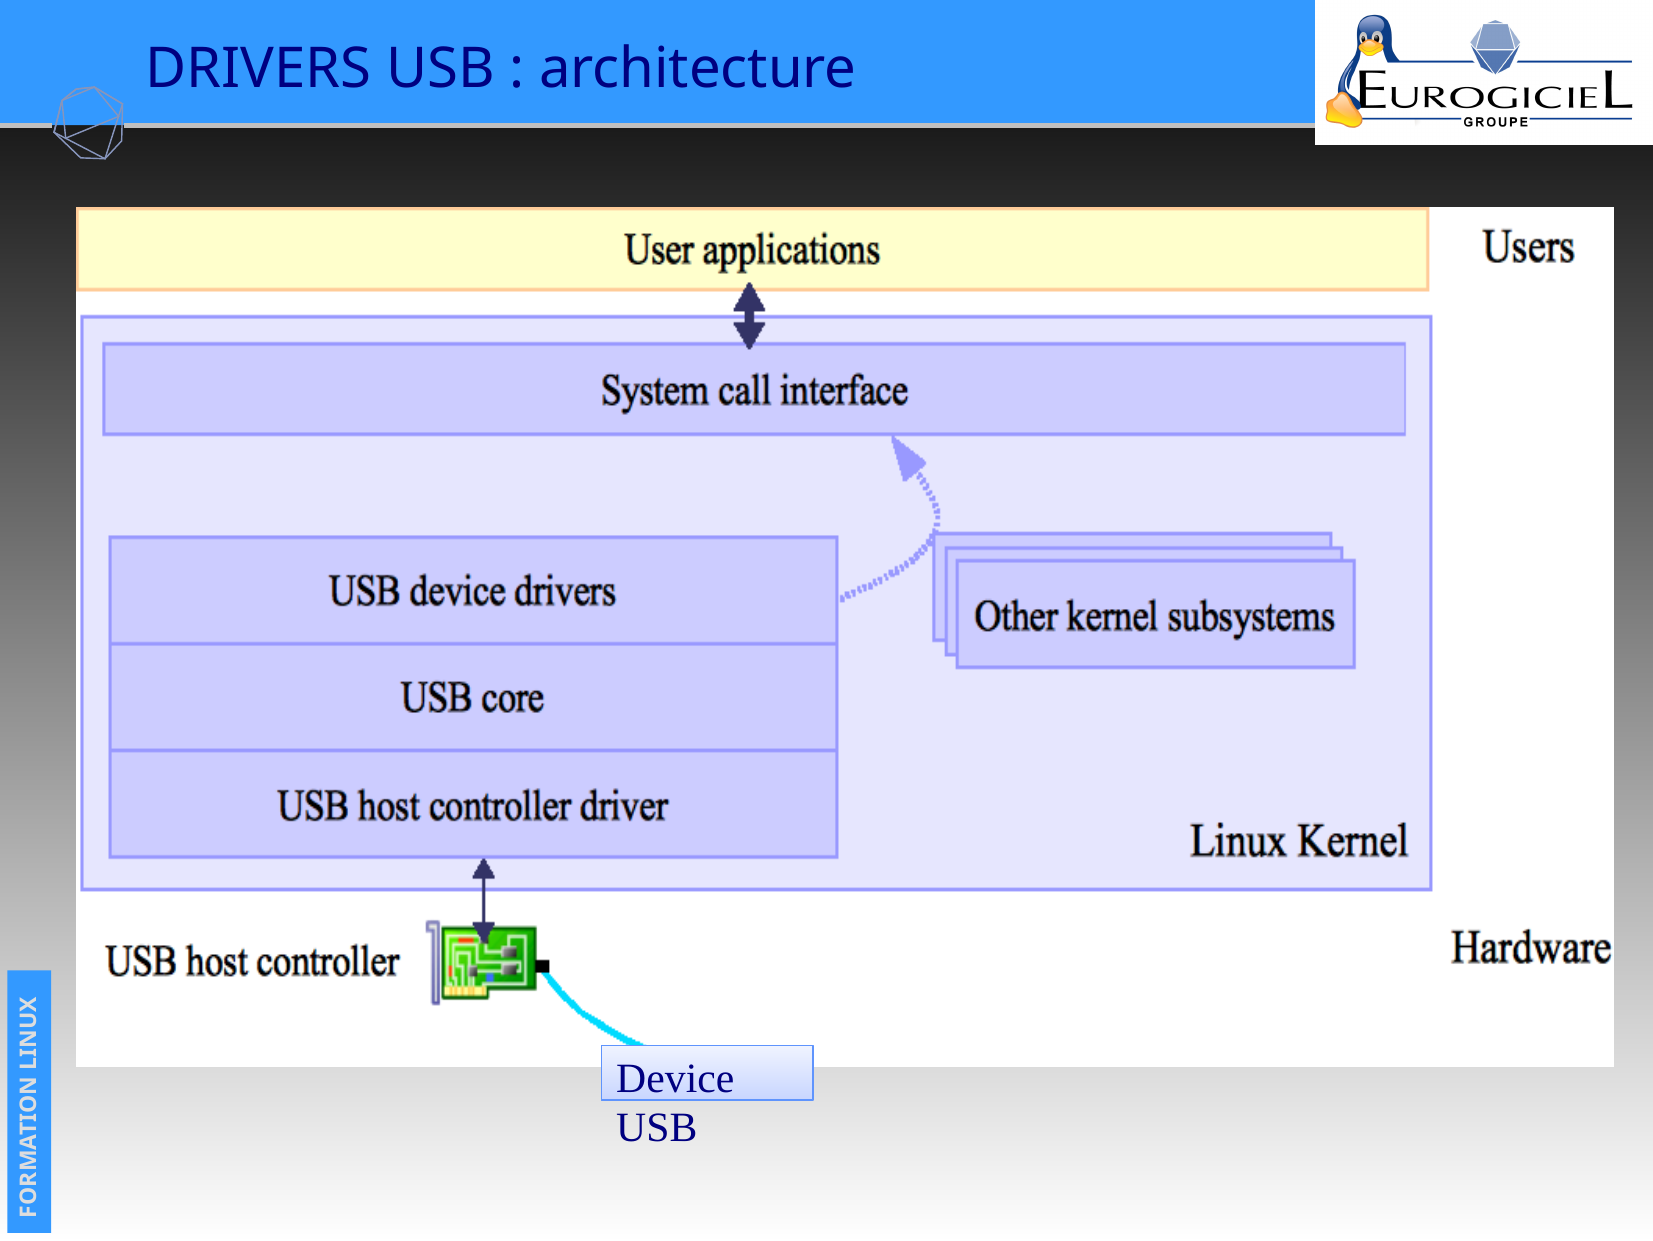

# DRIVERS USB : architecture
Device USB